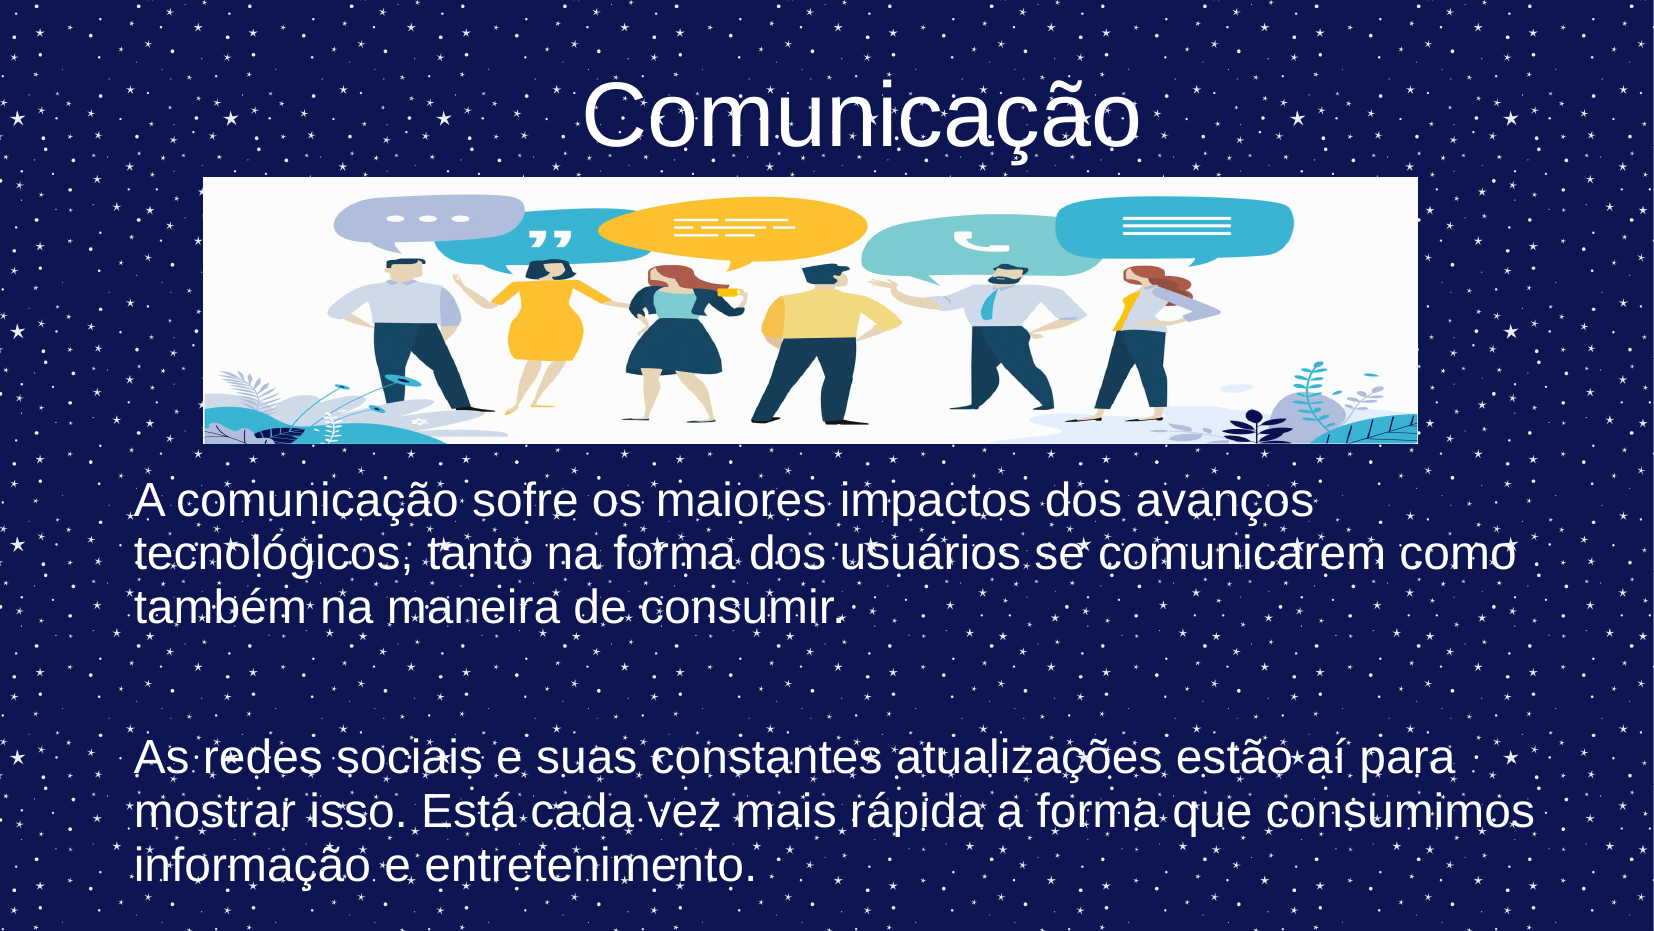

# Comunicação
A comunicação sofre os maiores impactos dos avanços tecnológicos, tanto na forma dos usuários se comunicarem como também na maneira de consumir.
As redes sociais e suas constantes atualizações estão aí para mostrar isso. Está cada vez mais rápida a forma que consumimos informação e entretenimento.